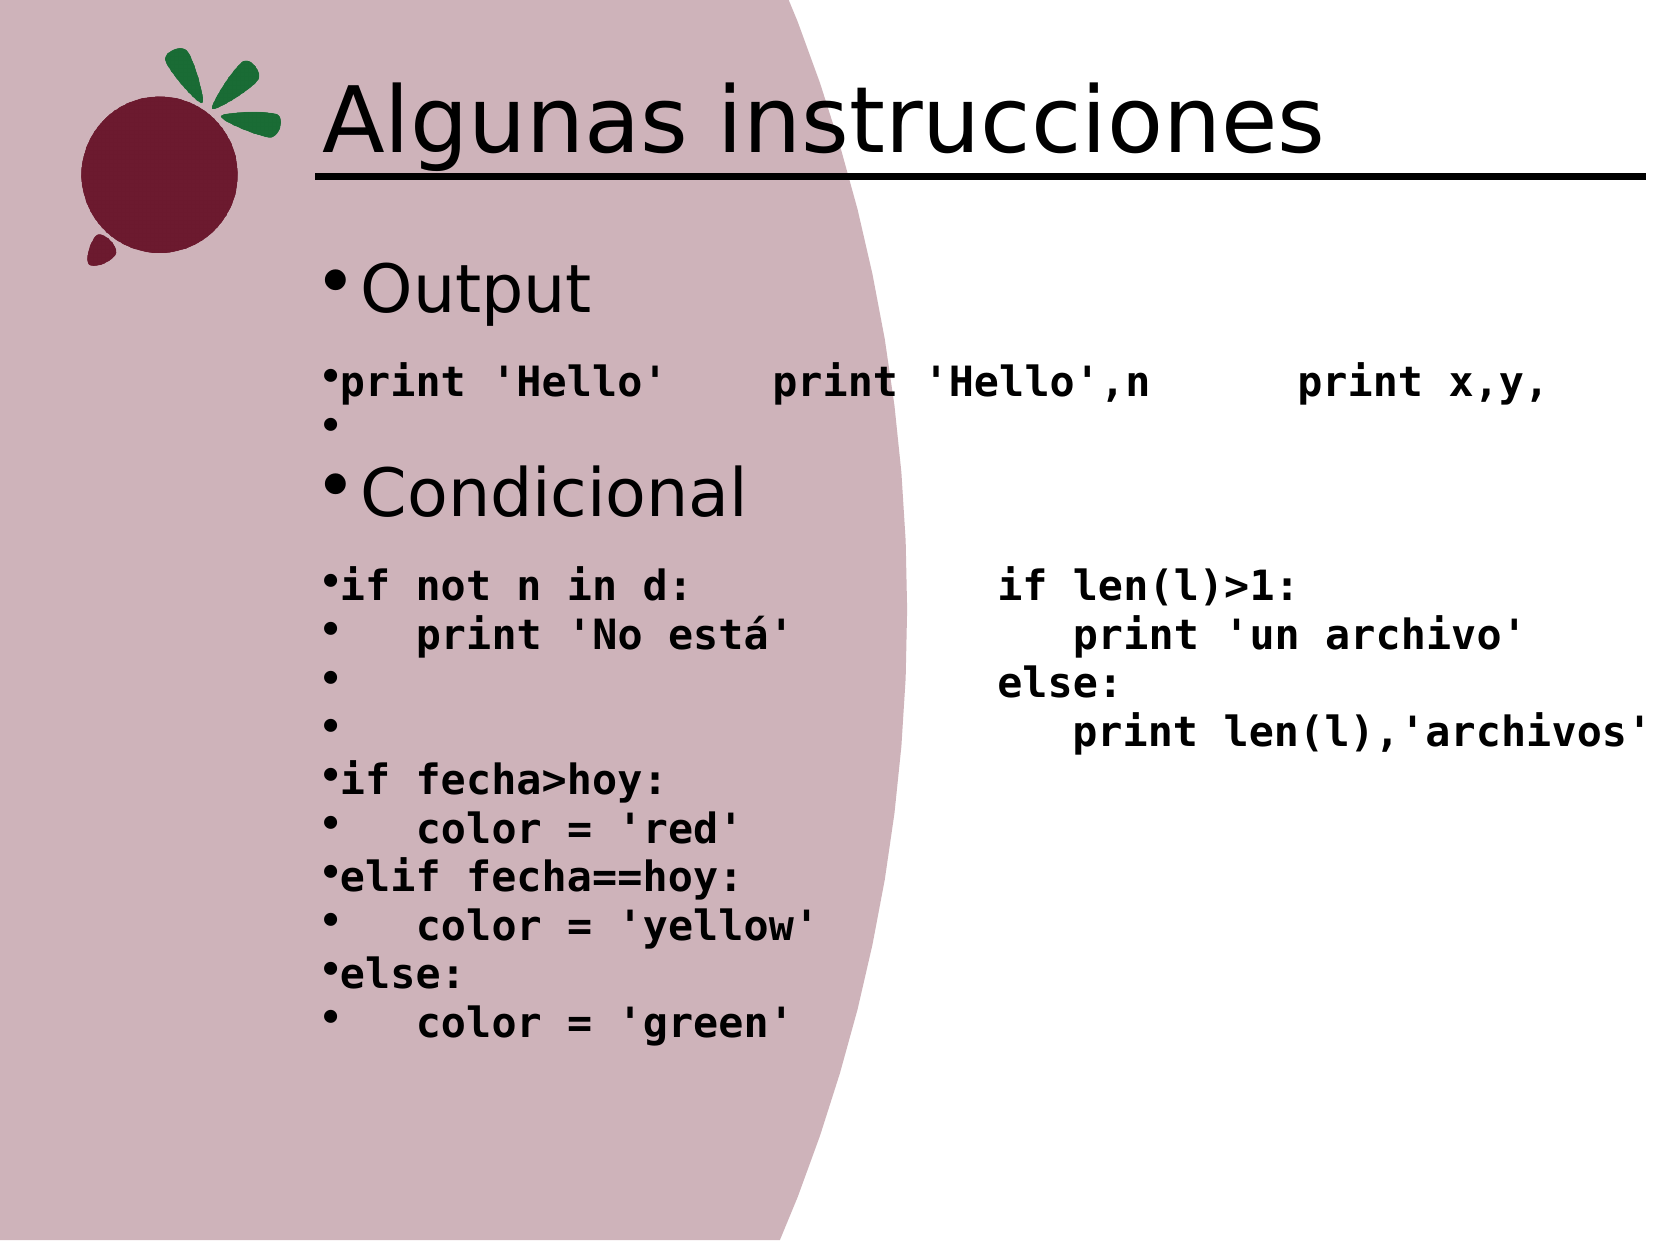

# Algunas instrucciones
Output
print 'Hello'		print 'Hello',n		print x,y,
Condicional
if not n in d:					if len(l)>1:
 print 'No está'			 print 'un archivo'
 									else:
 										print len(l),'archivos'
if fecha>hoy:
 color = 'red'
elif fecha==hoy:
 color = 'yellow'
else:
 color = 'green'